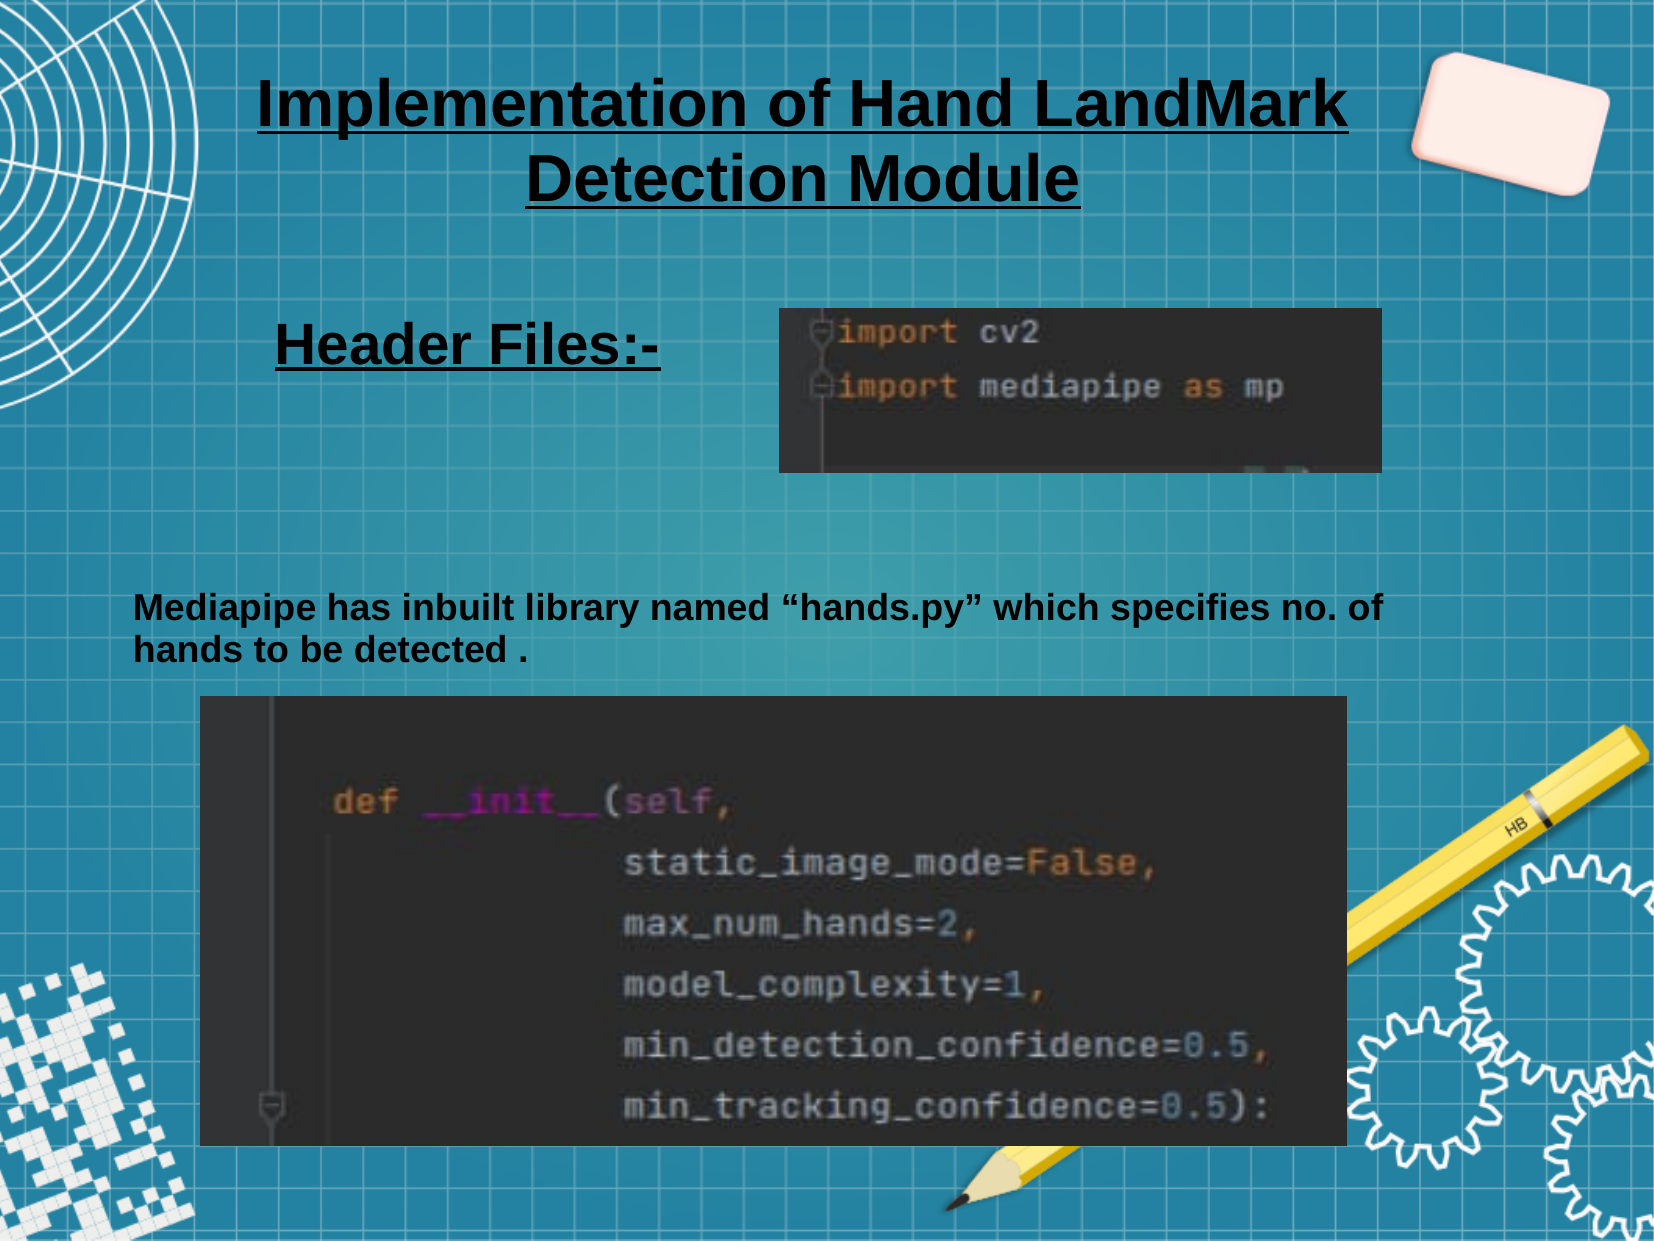

Implementation of Hand LandMark Detection Module
Header Files:-
Mediapipe has inbuilt library named “hands.py” which specifies no. of hands to be detected .